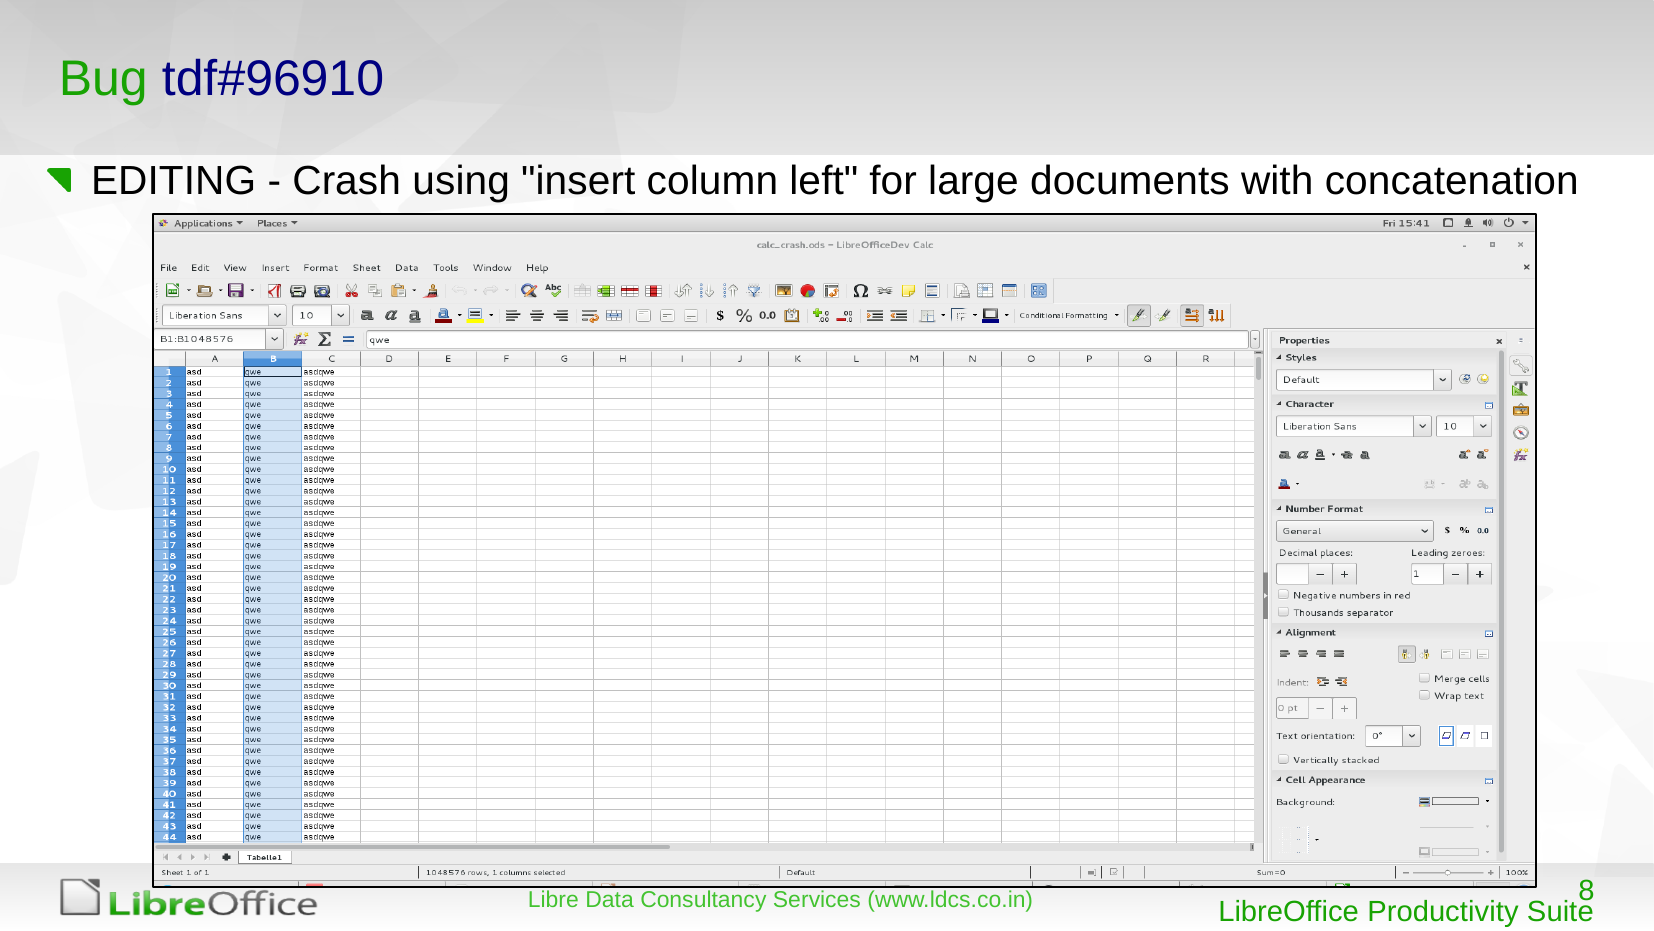

# Bug tdf#96910
EDITING - Crash using "insert column left" for large documents with concatenation
8
| Libre Data Consultancy Services (www.ldcs.co.in) |
| --- |
LibreOffice Productivity Suite